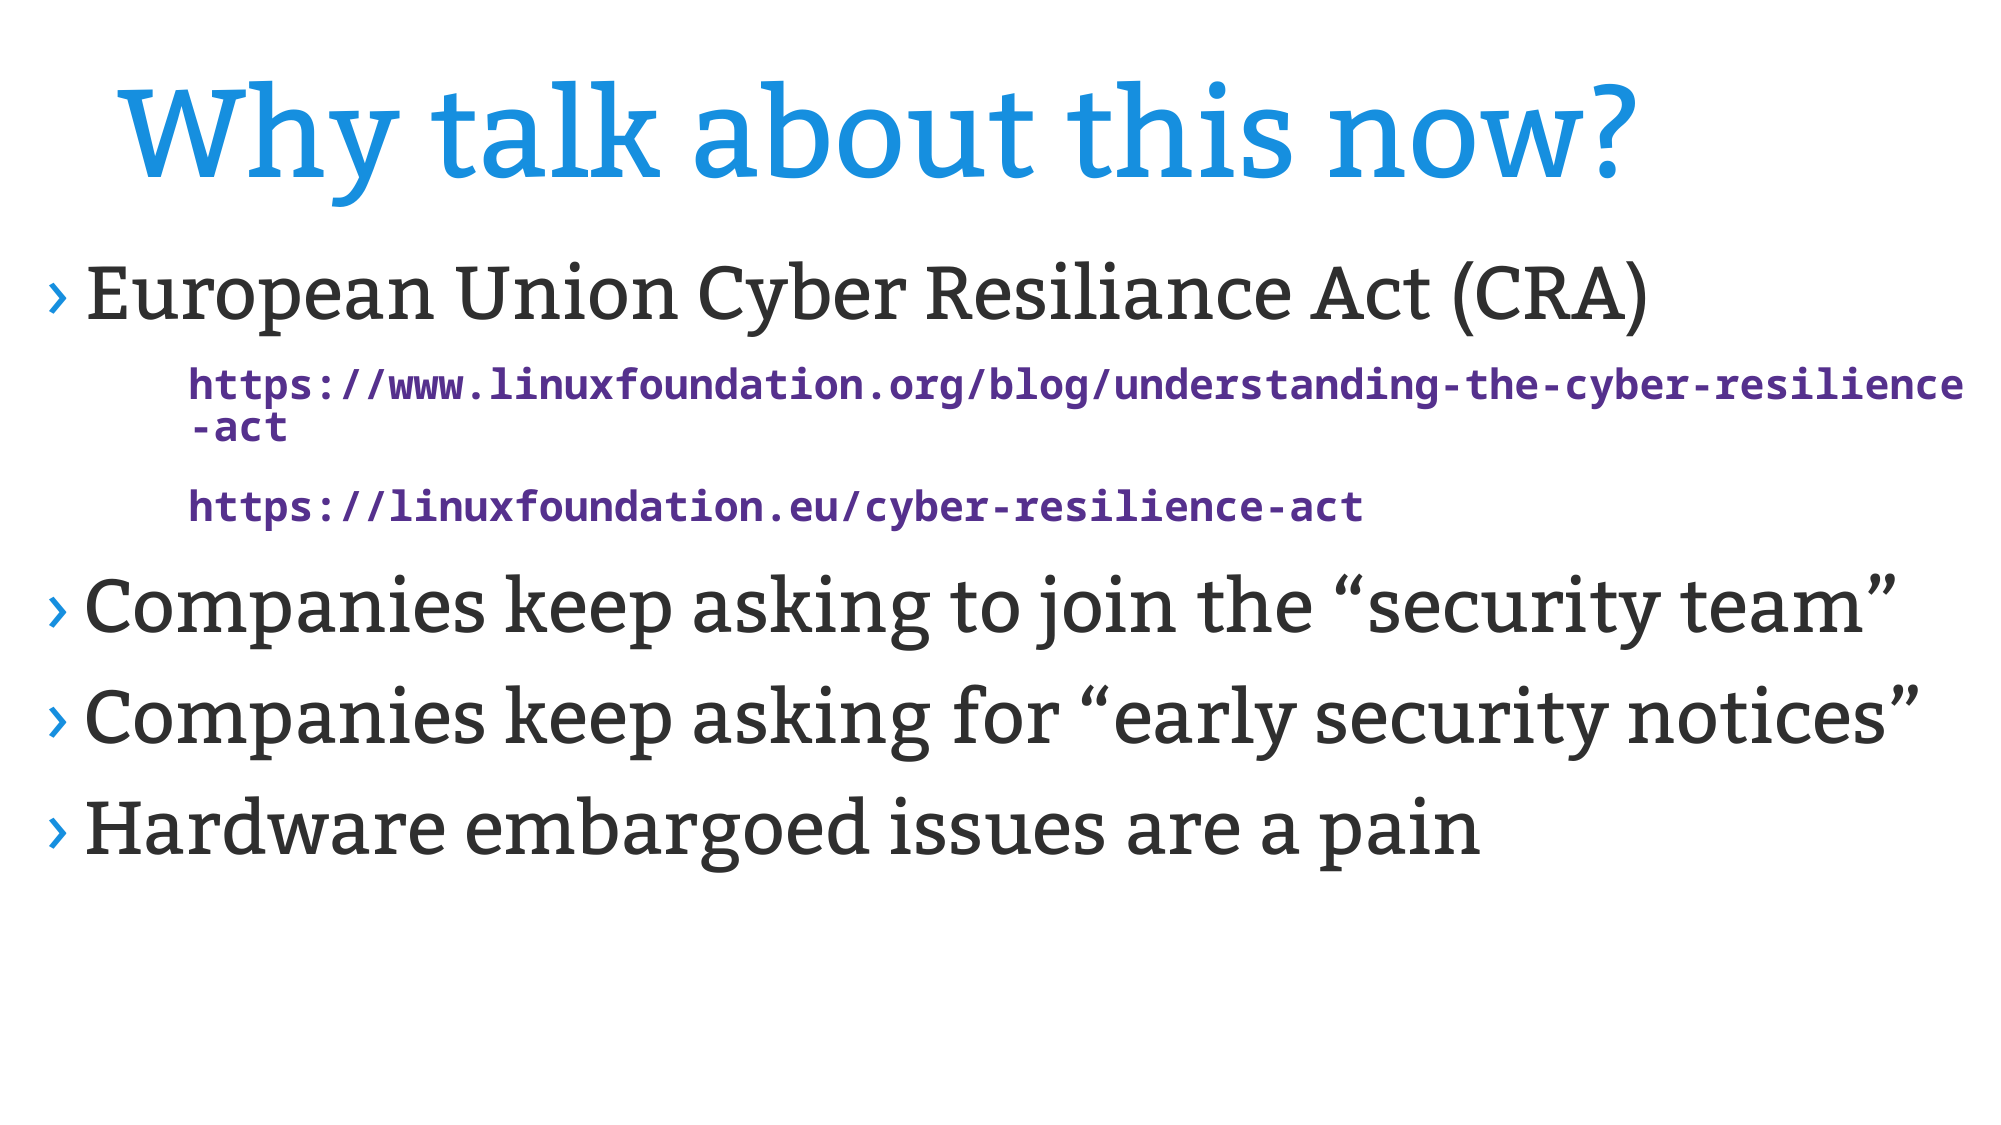

# Why talk about this now?
European Union Cyber Resiliance Act (CRA)
https://www.linuxfoundation.org/blog/understanding-the-cyber-resilience-act
https://linuxfoundation.eu/cyber-resilience-act
Companies keep asking to join the “security team”
Companies keep asking for “early security notices”
Hardware embargoed issues are a pain